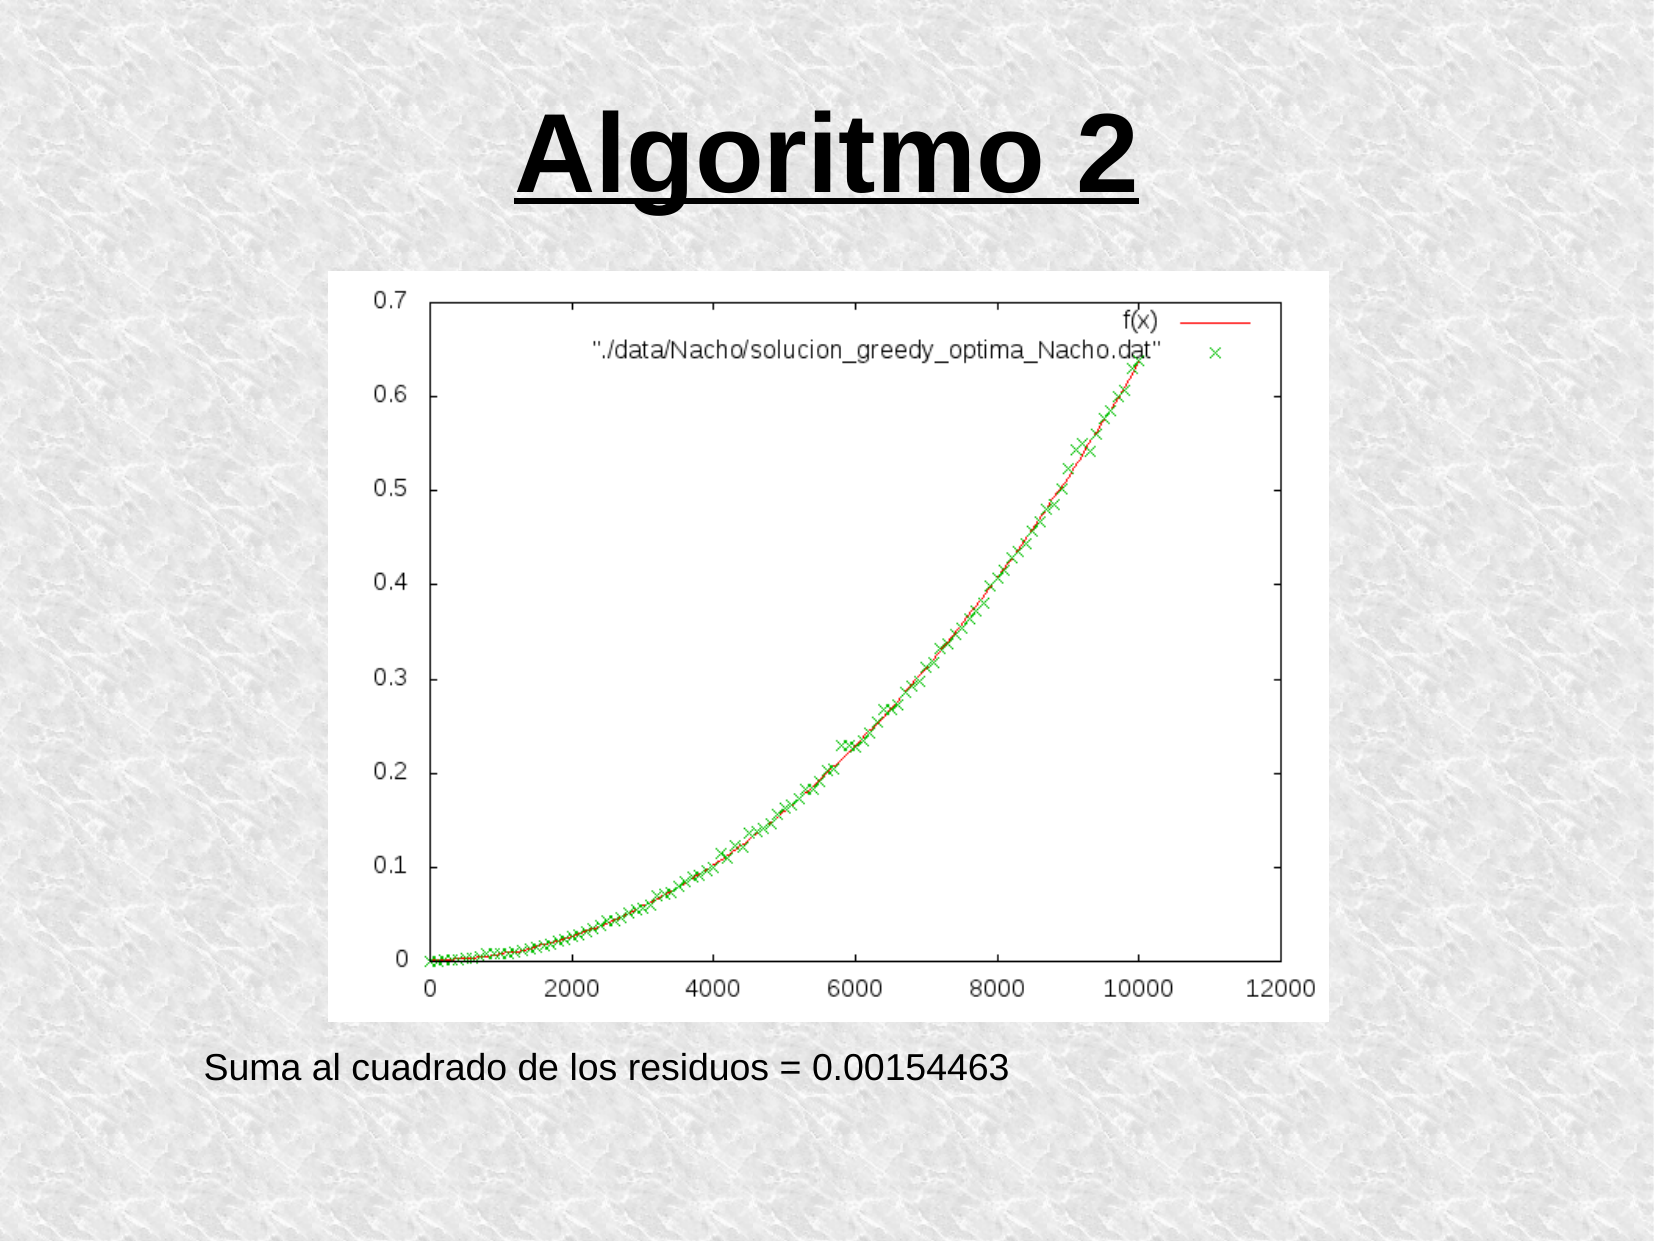

# Algoritmo 2
Suma al cuadrado de los residuos = 0.00154463